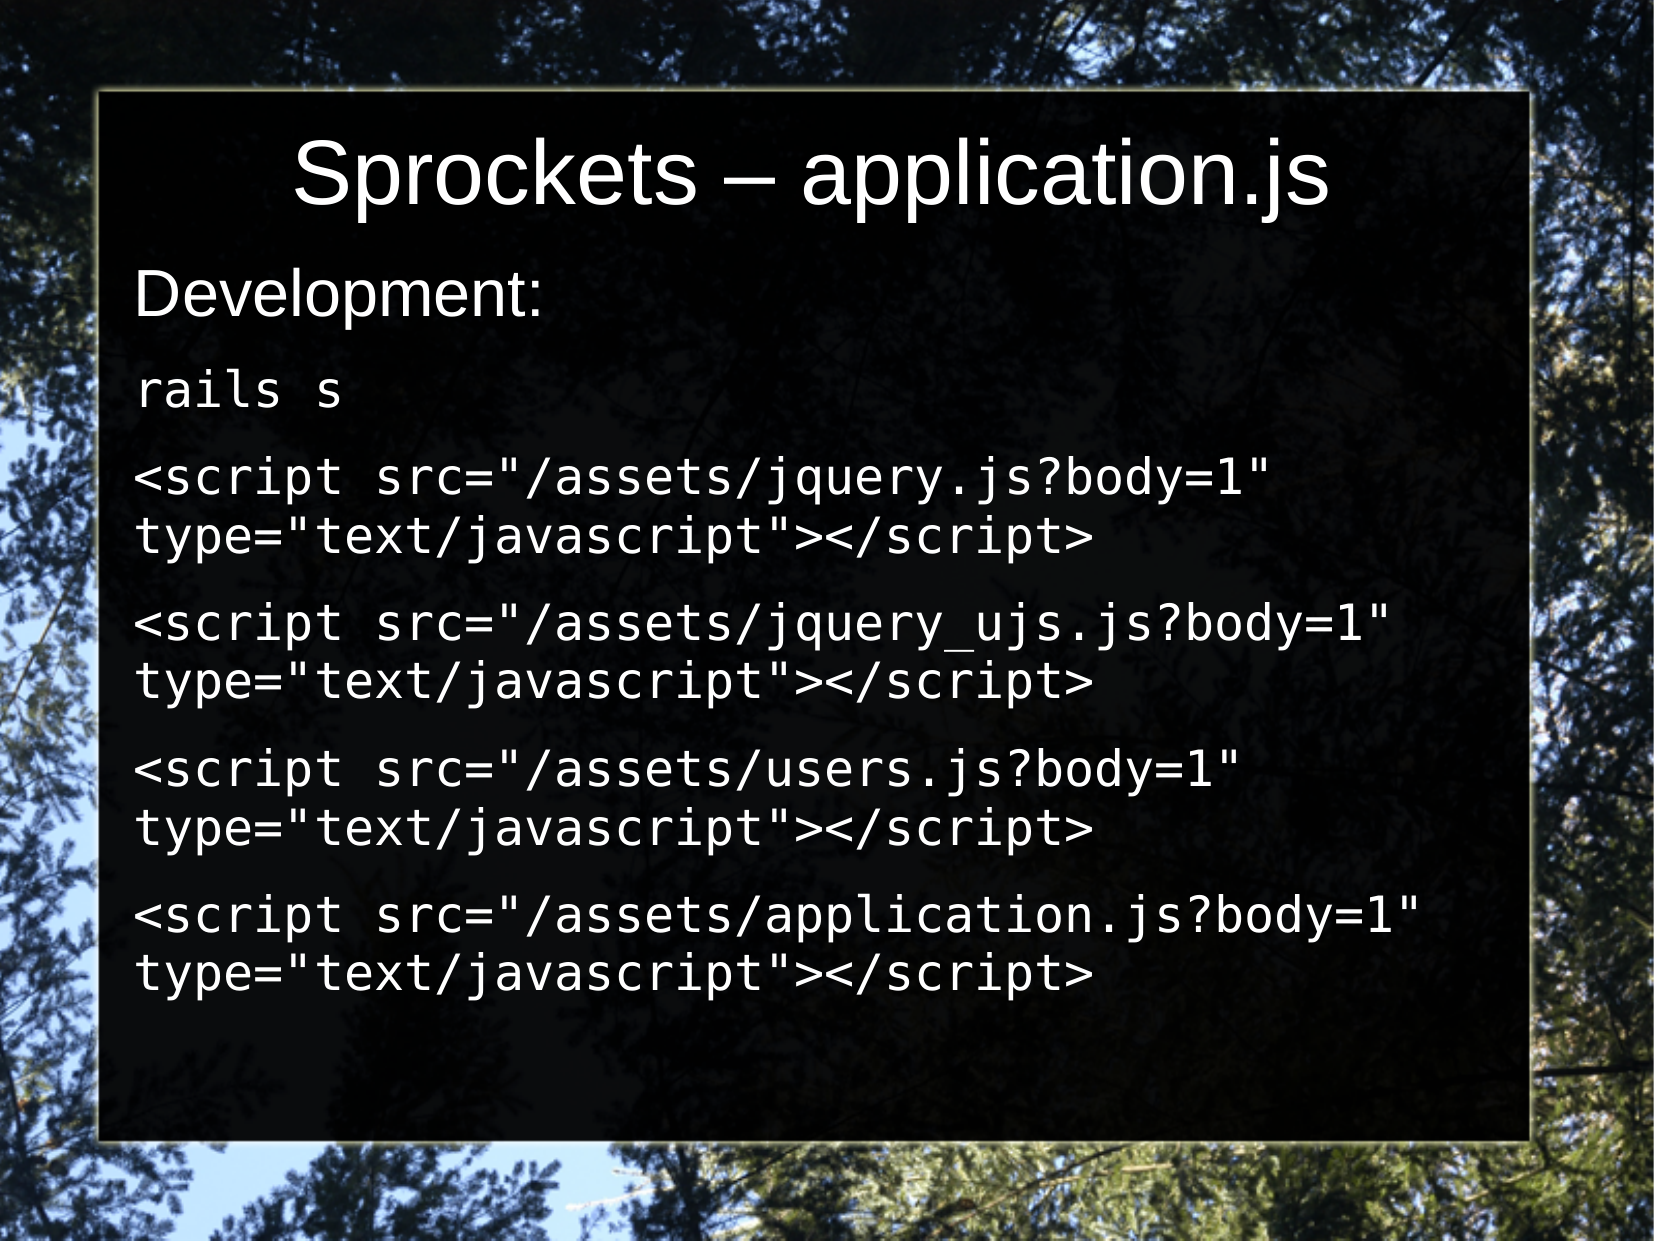

# Sprockets – application.js
Development:
rails s
<script src="/assets/jquery.js?body=1" type="text/javascript"></script>
<script src="/assets/jquery_ujs.js?body=1" type="text/javascript"></script>
<script src="/assets/users.js?body=1" type="text/javascript"></script>
<script src="/assets/application.js?body=1" type="text/javascript"></script>